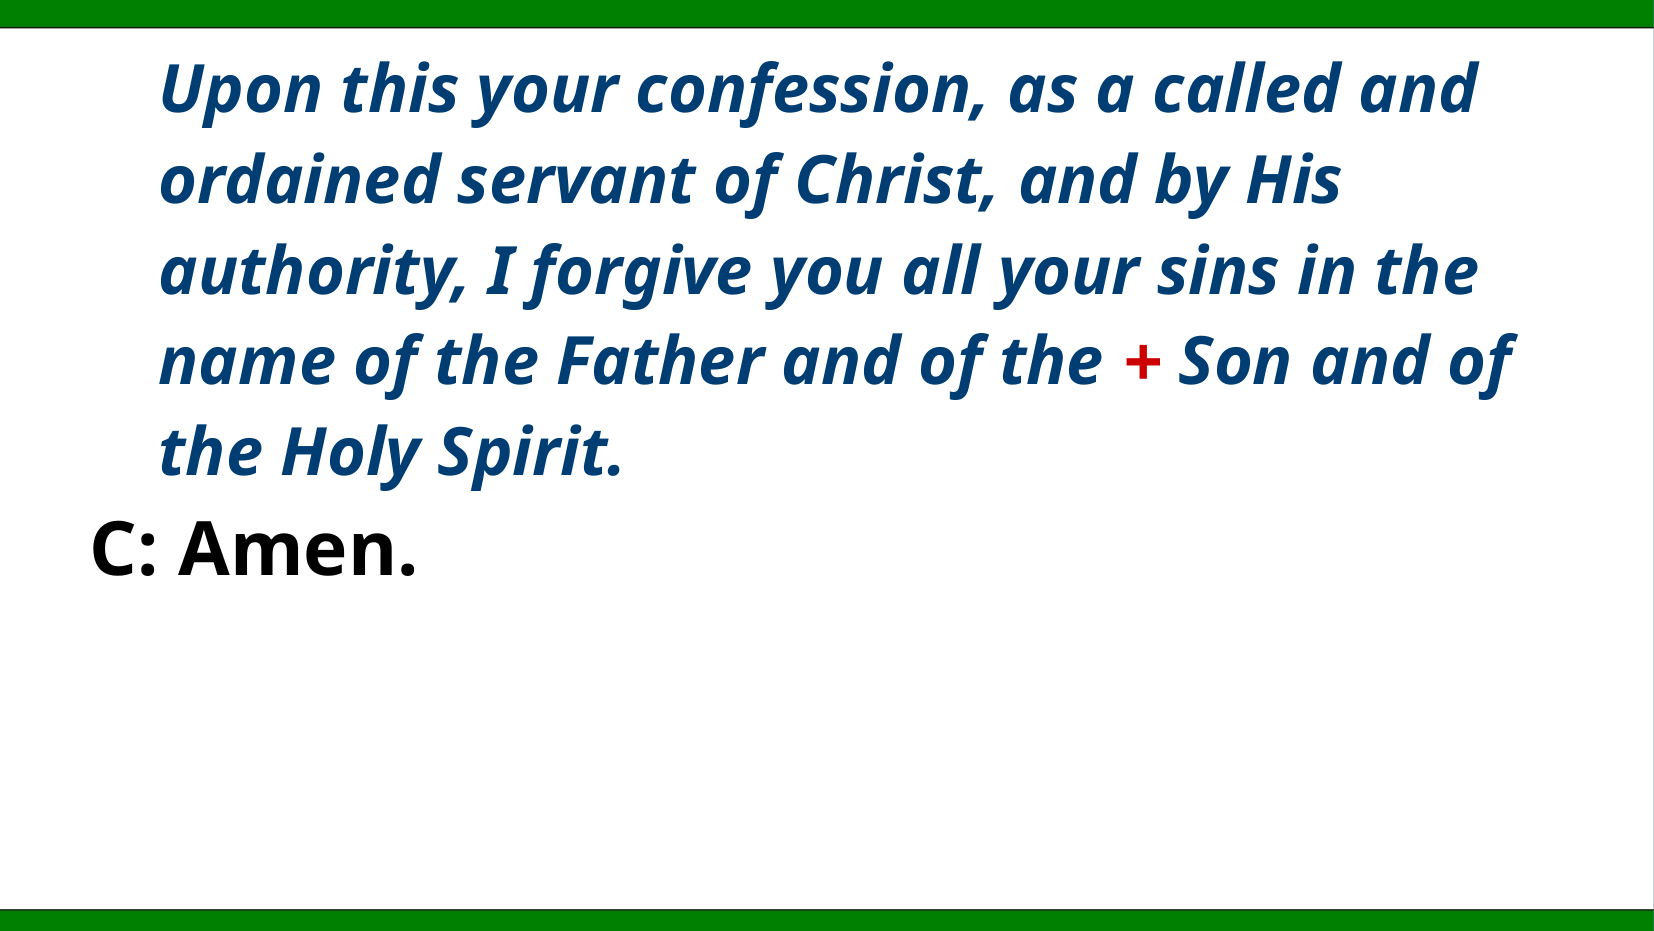

Upon this your confession, as a called and
 ordained servant of Christ, and by His
 authority, I forgive you all your sins in the
 name of the Father and of the + Son and of
 the Holy Spirit.
C: Amen.